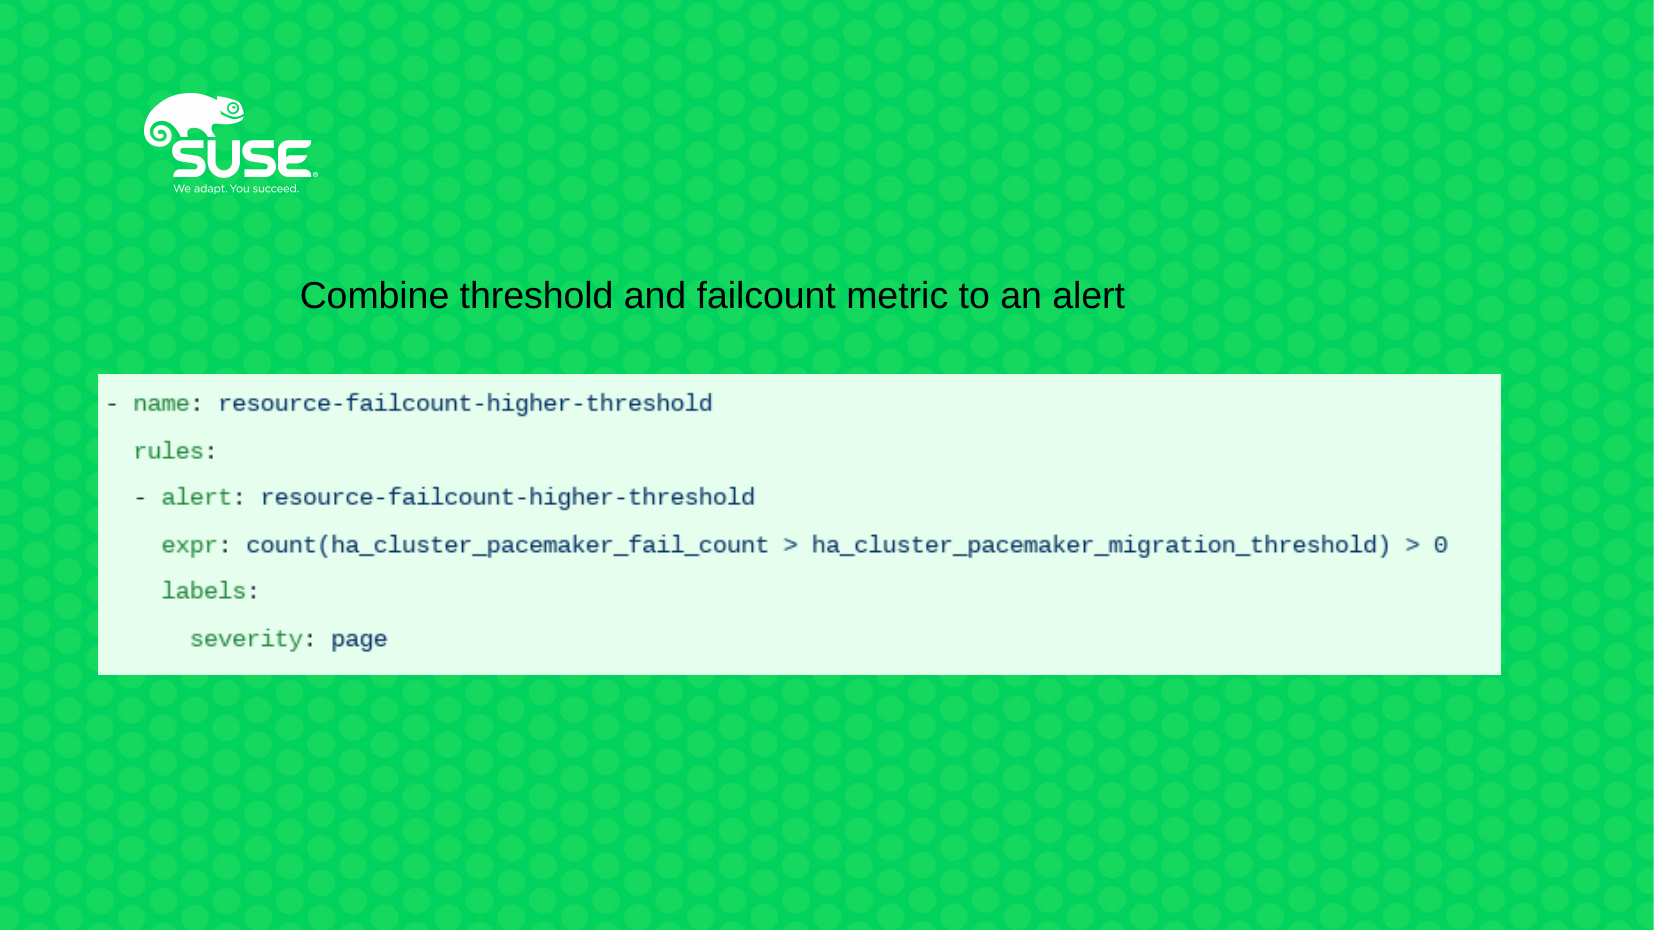

Combine threshold and failcount metric to an alert